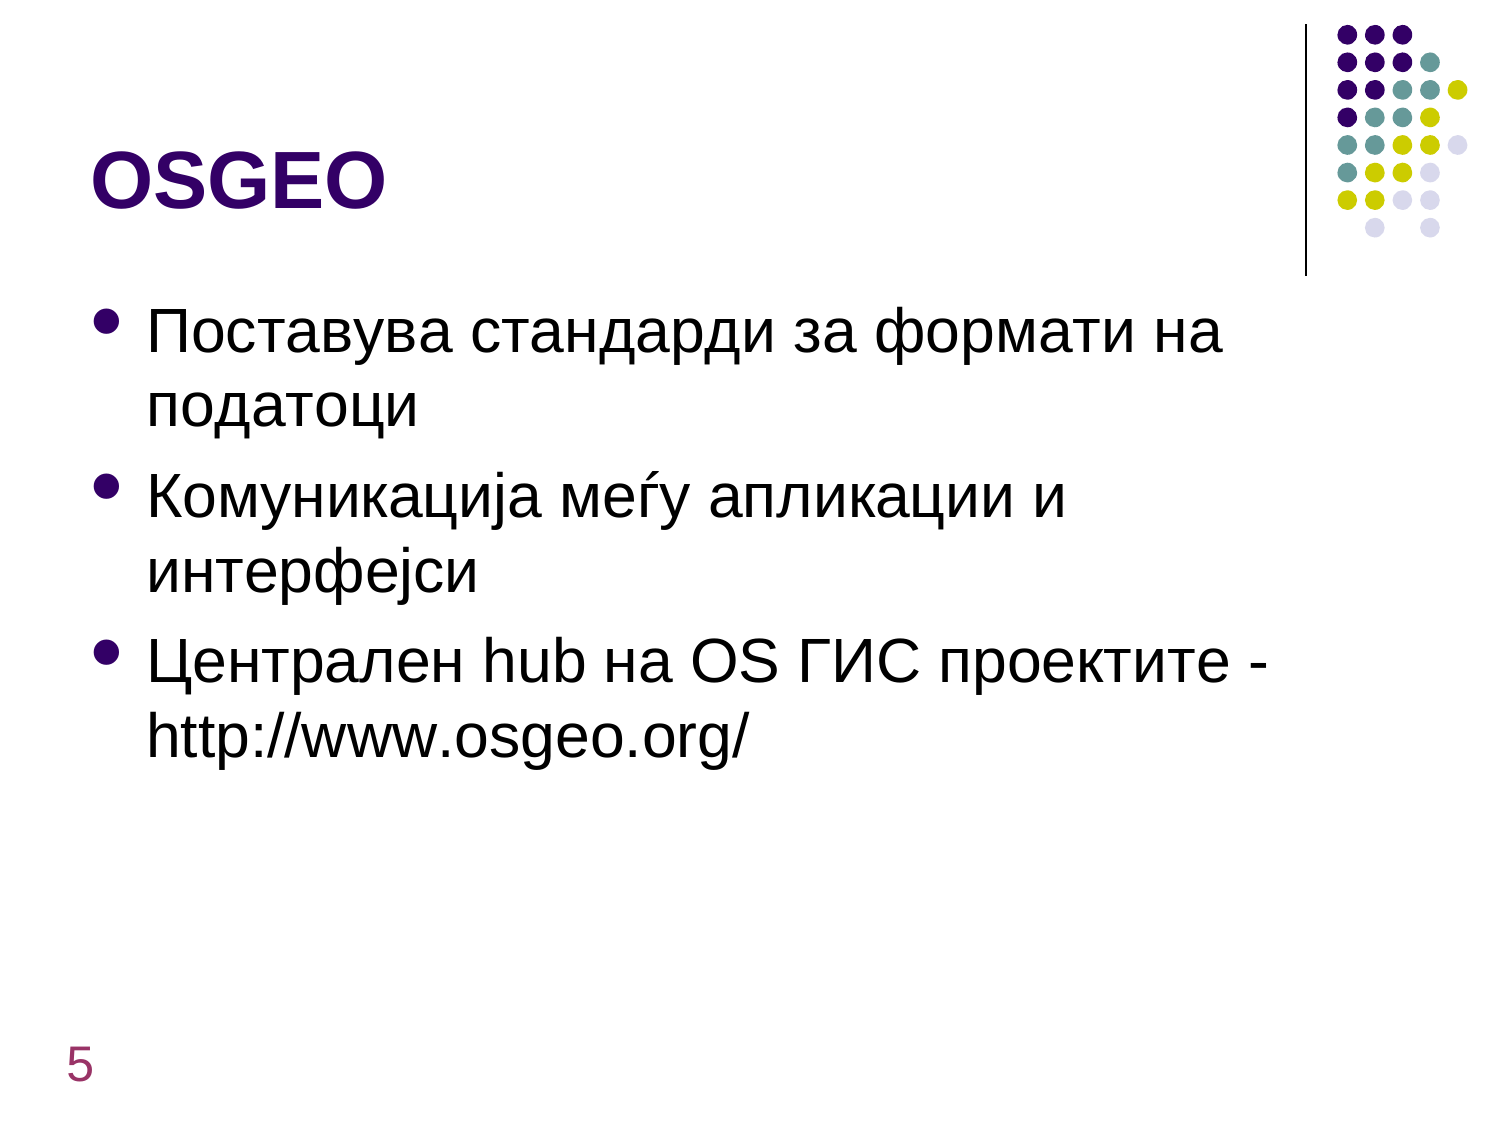

# OSGEO
Поставува стандарди за формати на податоци
Комуникација меѓу апликации и интерфејси
Централен hub на OS ГИС проектите - http://www.osgeo.org/